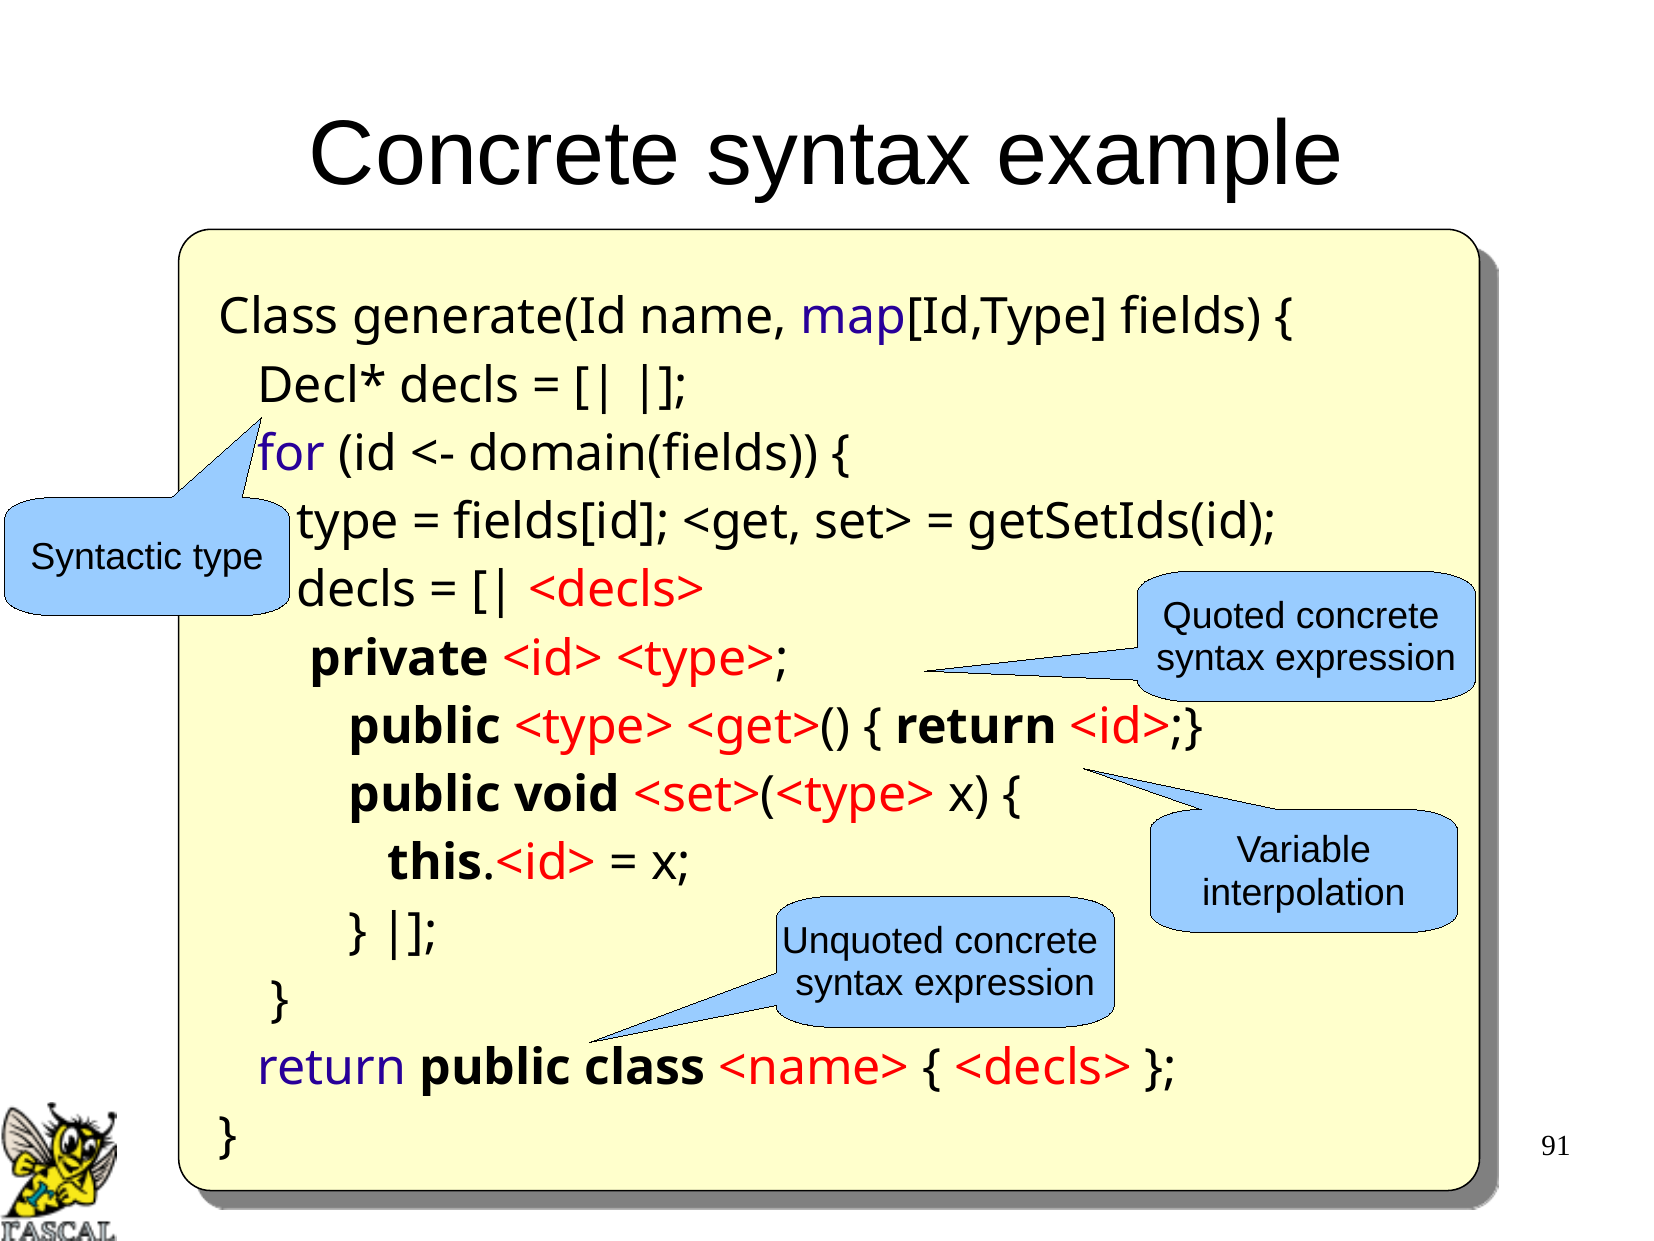

# Concrete syntax example
Class generate(Id name, map[Id,Type] fields) {
 Decl* decls = [| |];
 for (id <- domain(fields)) {
 type = fields[id]; <get, set> = getSetIds(id);
 decls = [| <decls>
 private <id> <type>;
 public <type> <get>() { return <id>;}
 public void <set>(<type> x) {
 this.<id> = x;
 } |];
 }
 return public class <name> { <decls> };
}
Syntactic type
Quoted concrete
syntax expression
Variable
interpolation
Unquoted concrete
syntax expression
91